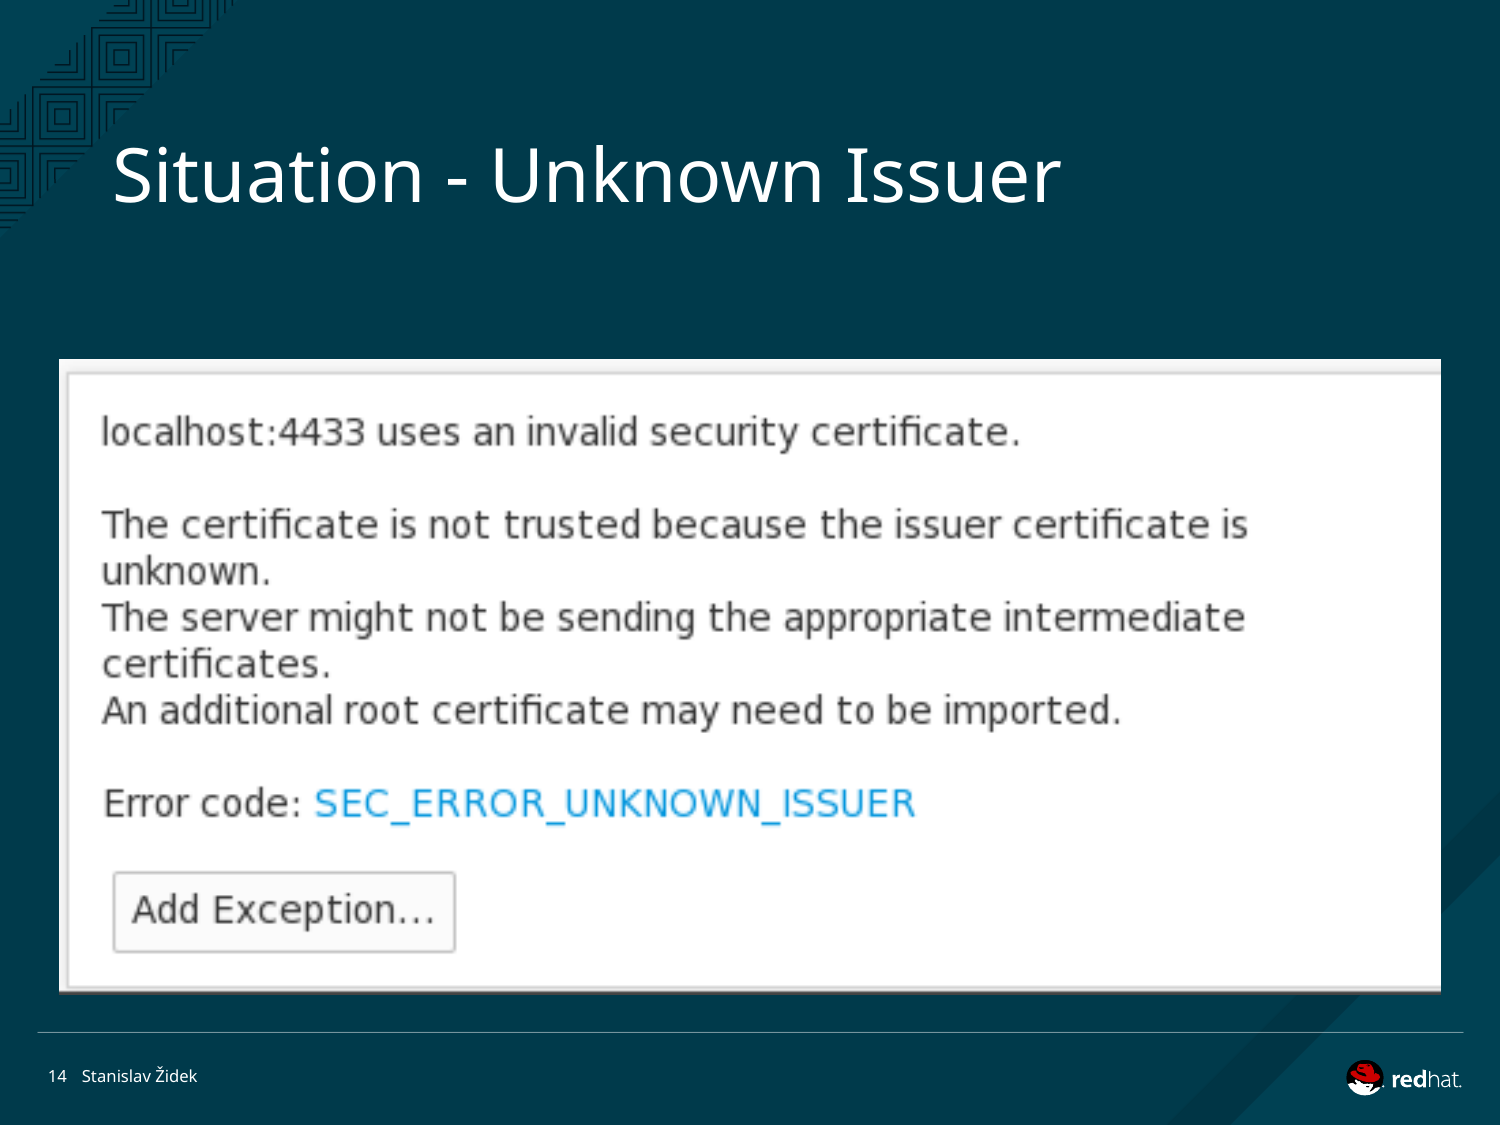

# Situation - Unknown Issuer
14
Stanislav Židek